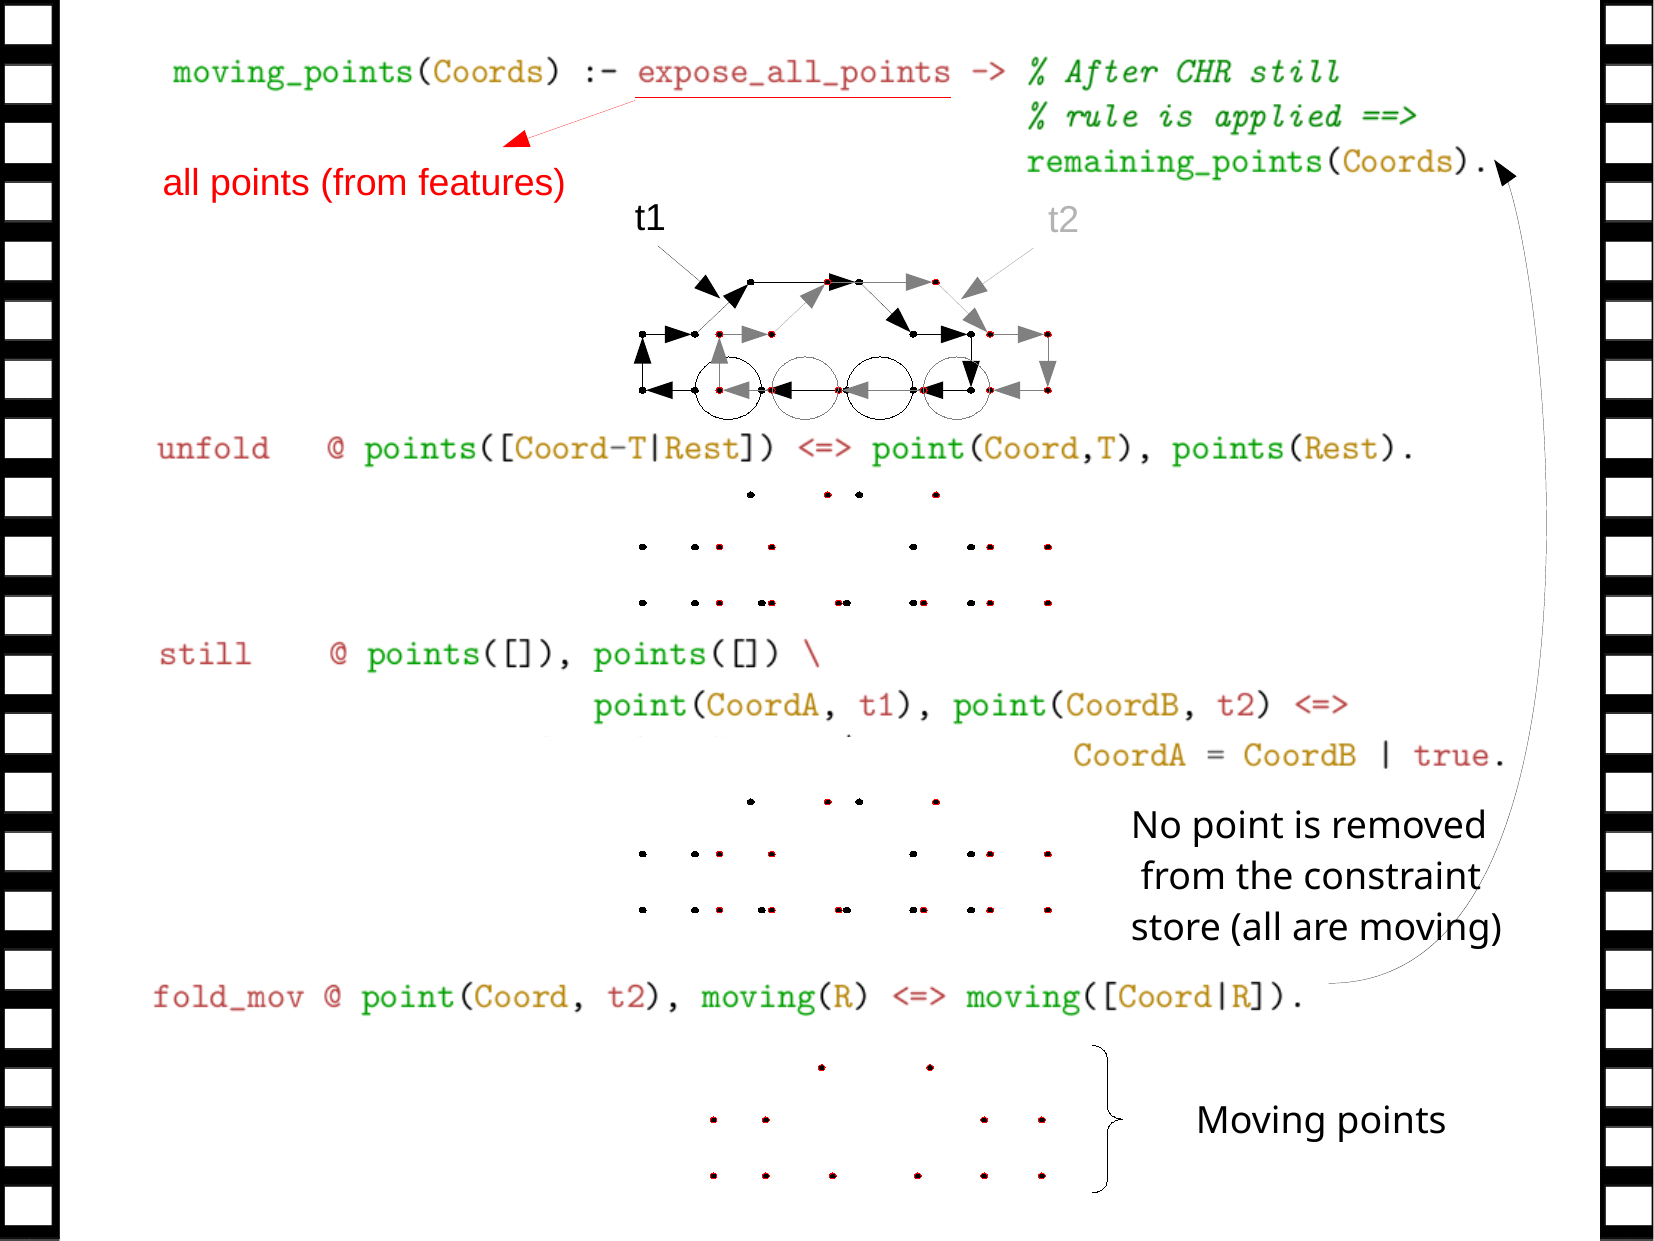

all points (from features)
t1
t2
No point is removed
 from the constraint
store (all are moving)
Moving points